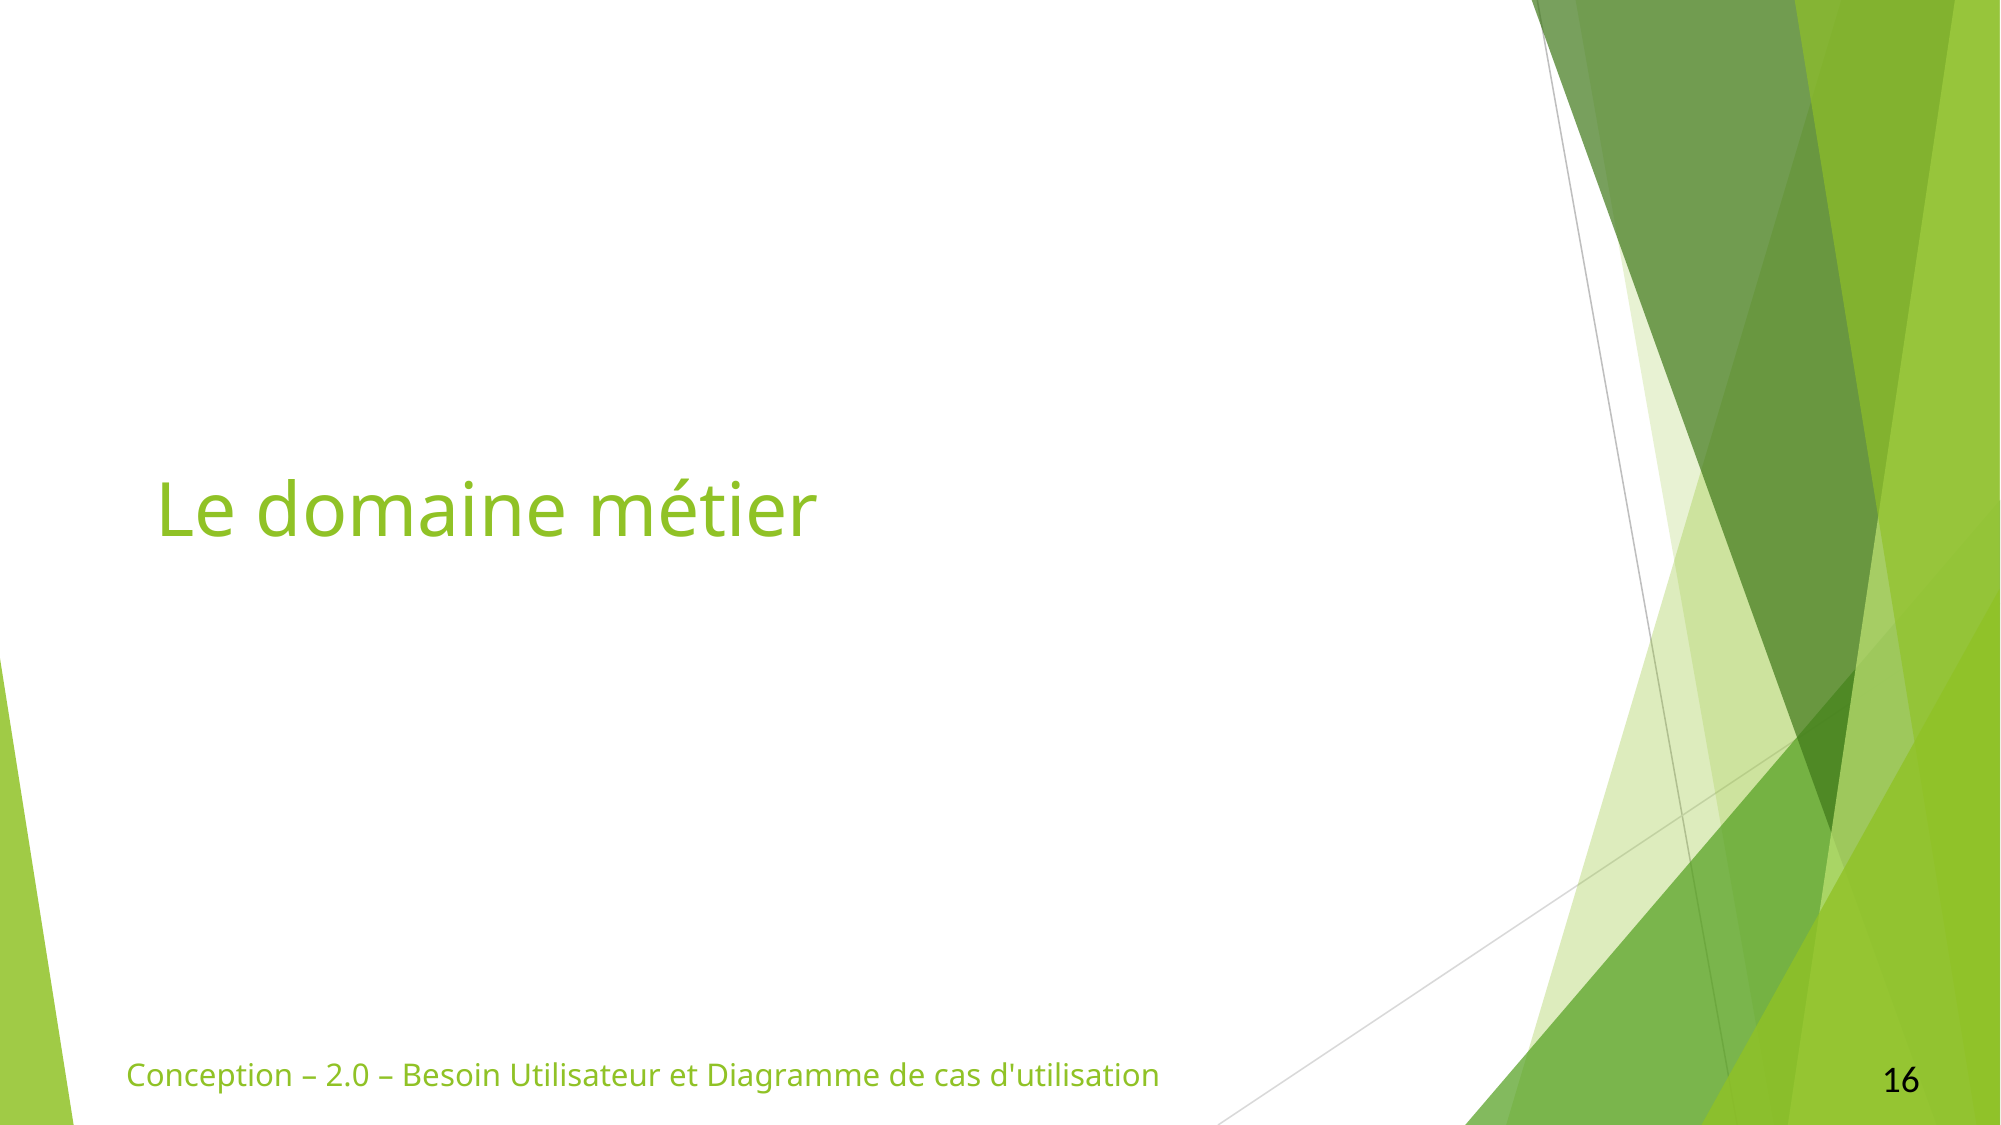

# Le domaine métier
Conception – 2.0 – Besoin Utilisateur et Diagramme de cas d'utilisation